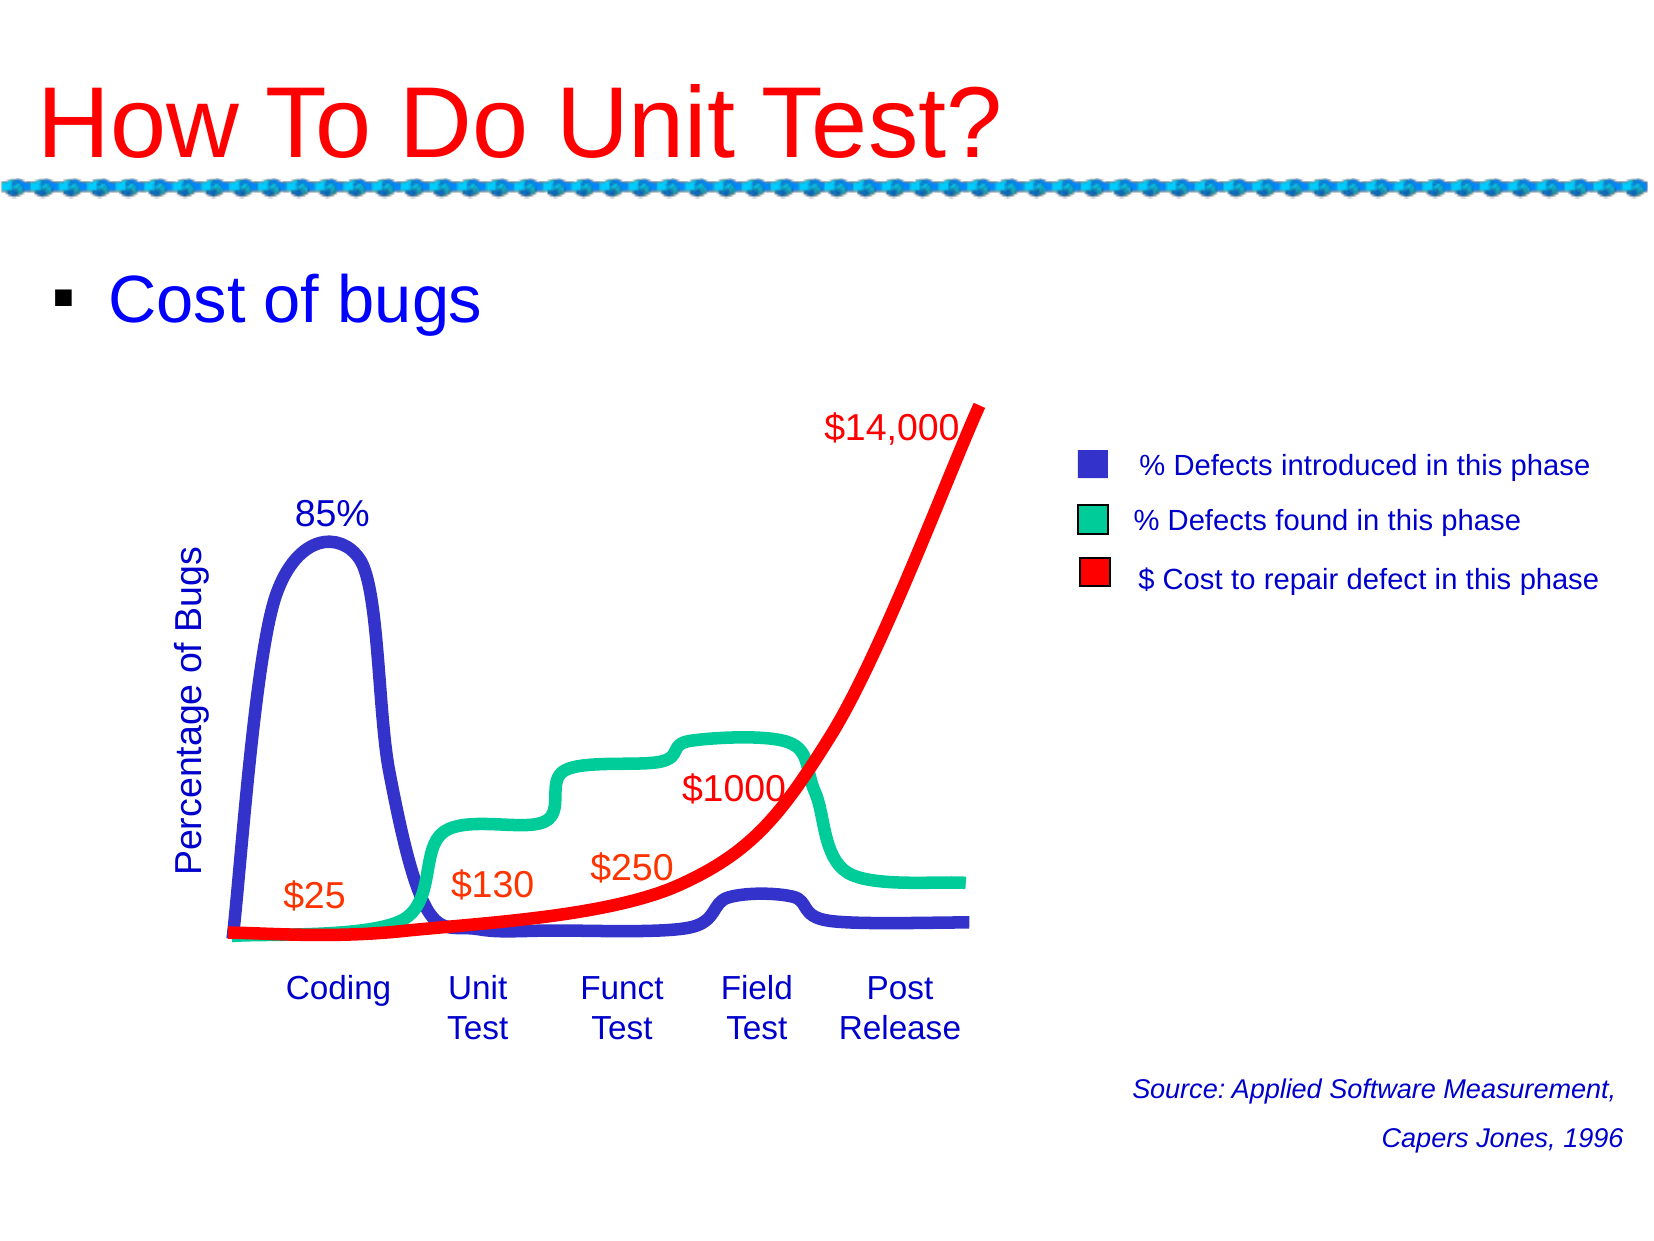

# How To Do Unit Test?
Cost of bugs
$14,000
 % Defects introduced in this phase
85%
% Defects found in this phase
$ Cost to repair defect in this phase
Percentage of Bugs
$1000
 $250
$130
$25
Coding
Unit
Test
Funct
Test
Post
Release
Field
Test
Source: Applied Software Measurement,
Capers Jones, 1996